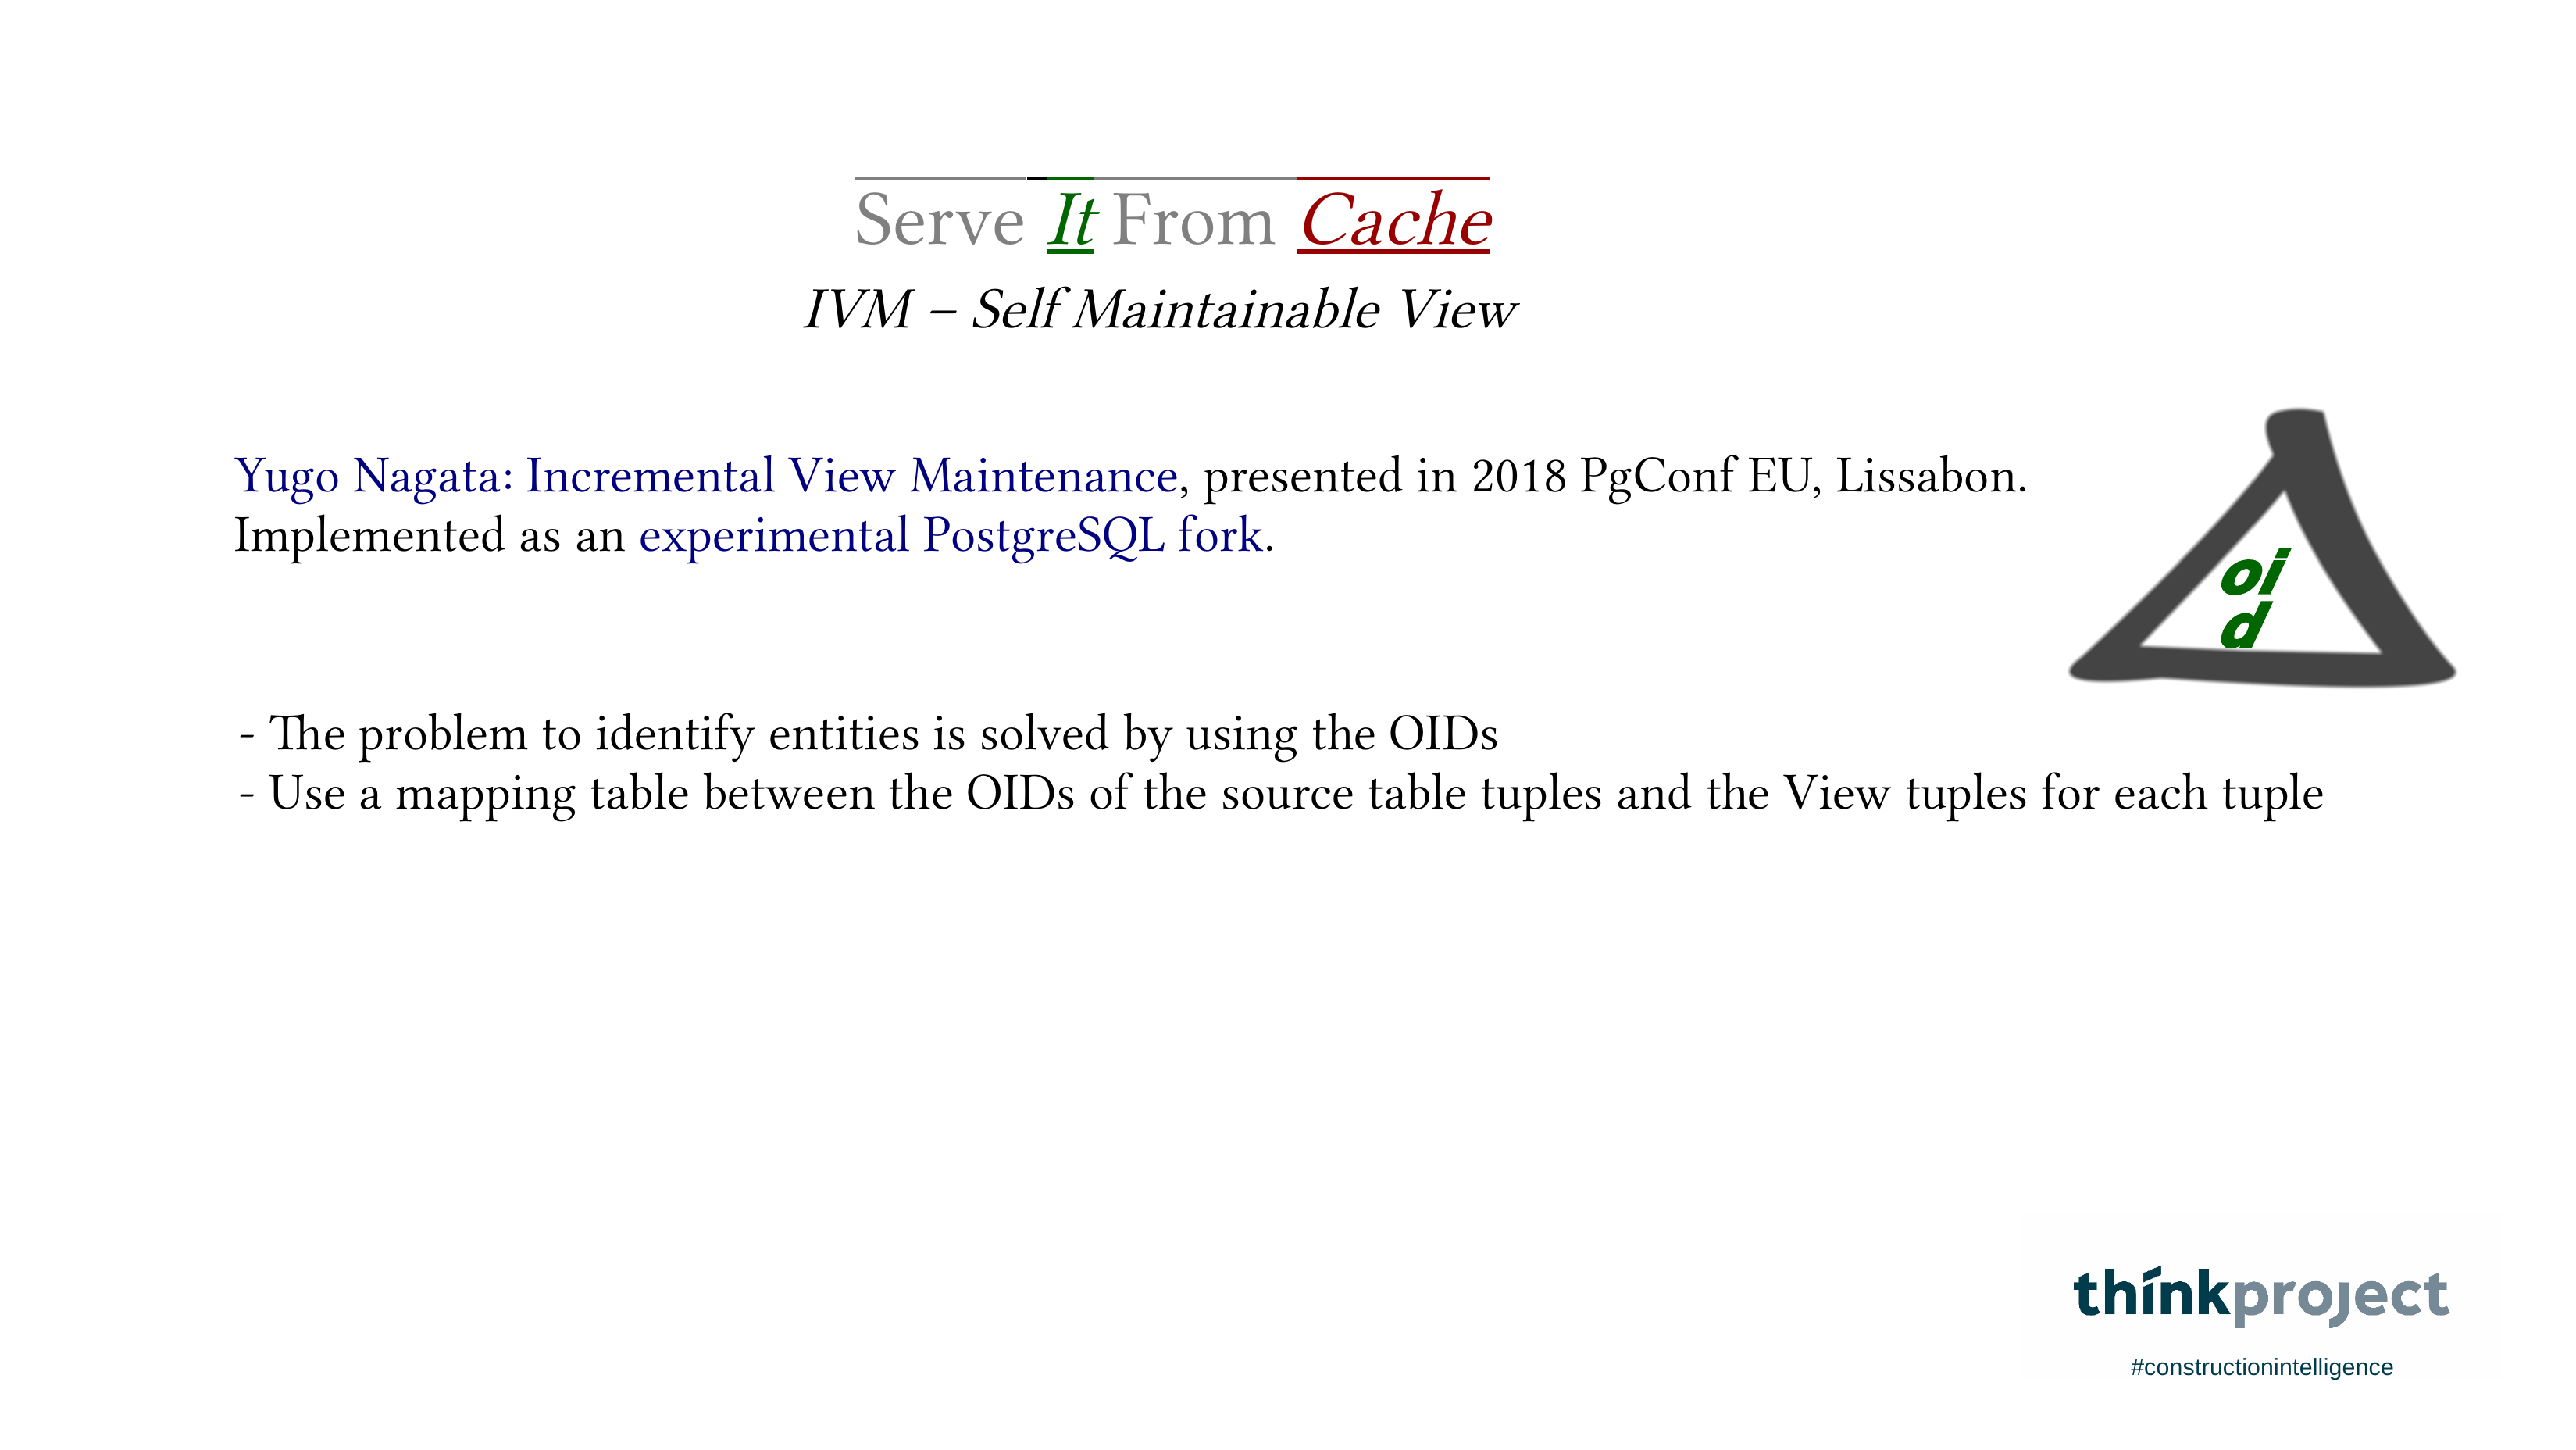

Serve It From Cache
IVM – Self Maintainable View
Yugo Nagata: Incremental View Maintenance, presented in 2018 PgConf EU, Lissabon.
Implemented as an experimental PostgreSQL fork.
oid
- The problem to identify entities is solved by using the OIDs
- Use a mapping table between the OIDs of the source table tuples and the View tuples for each tuple